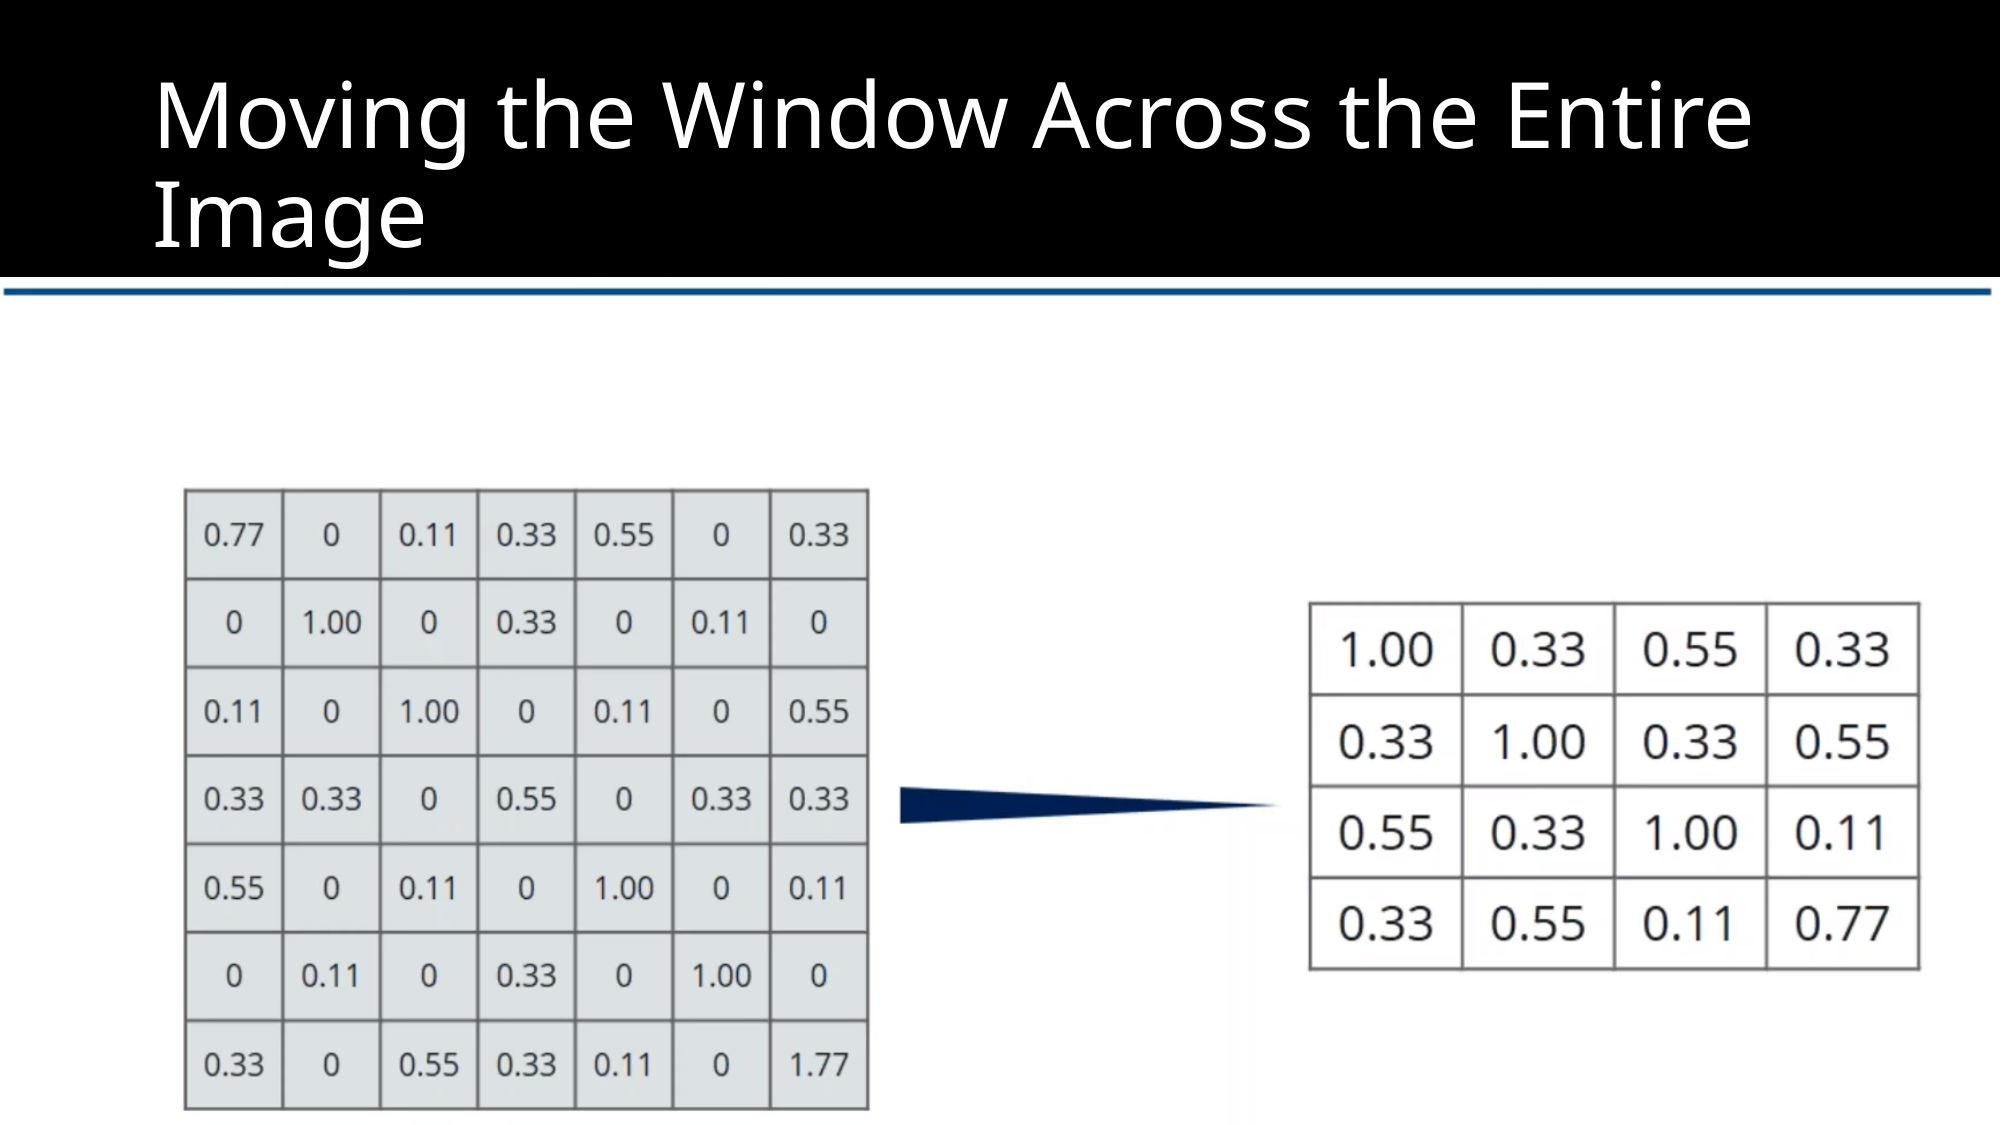

Moving the Window Across the Entire Image